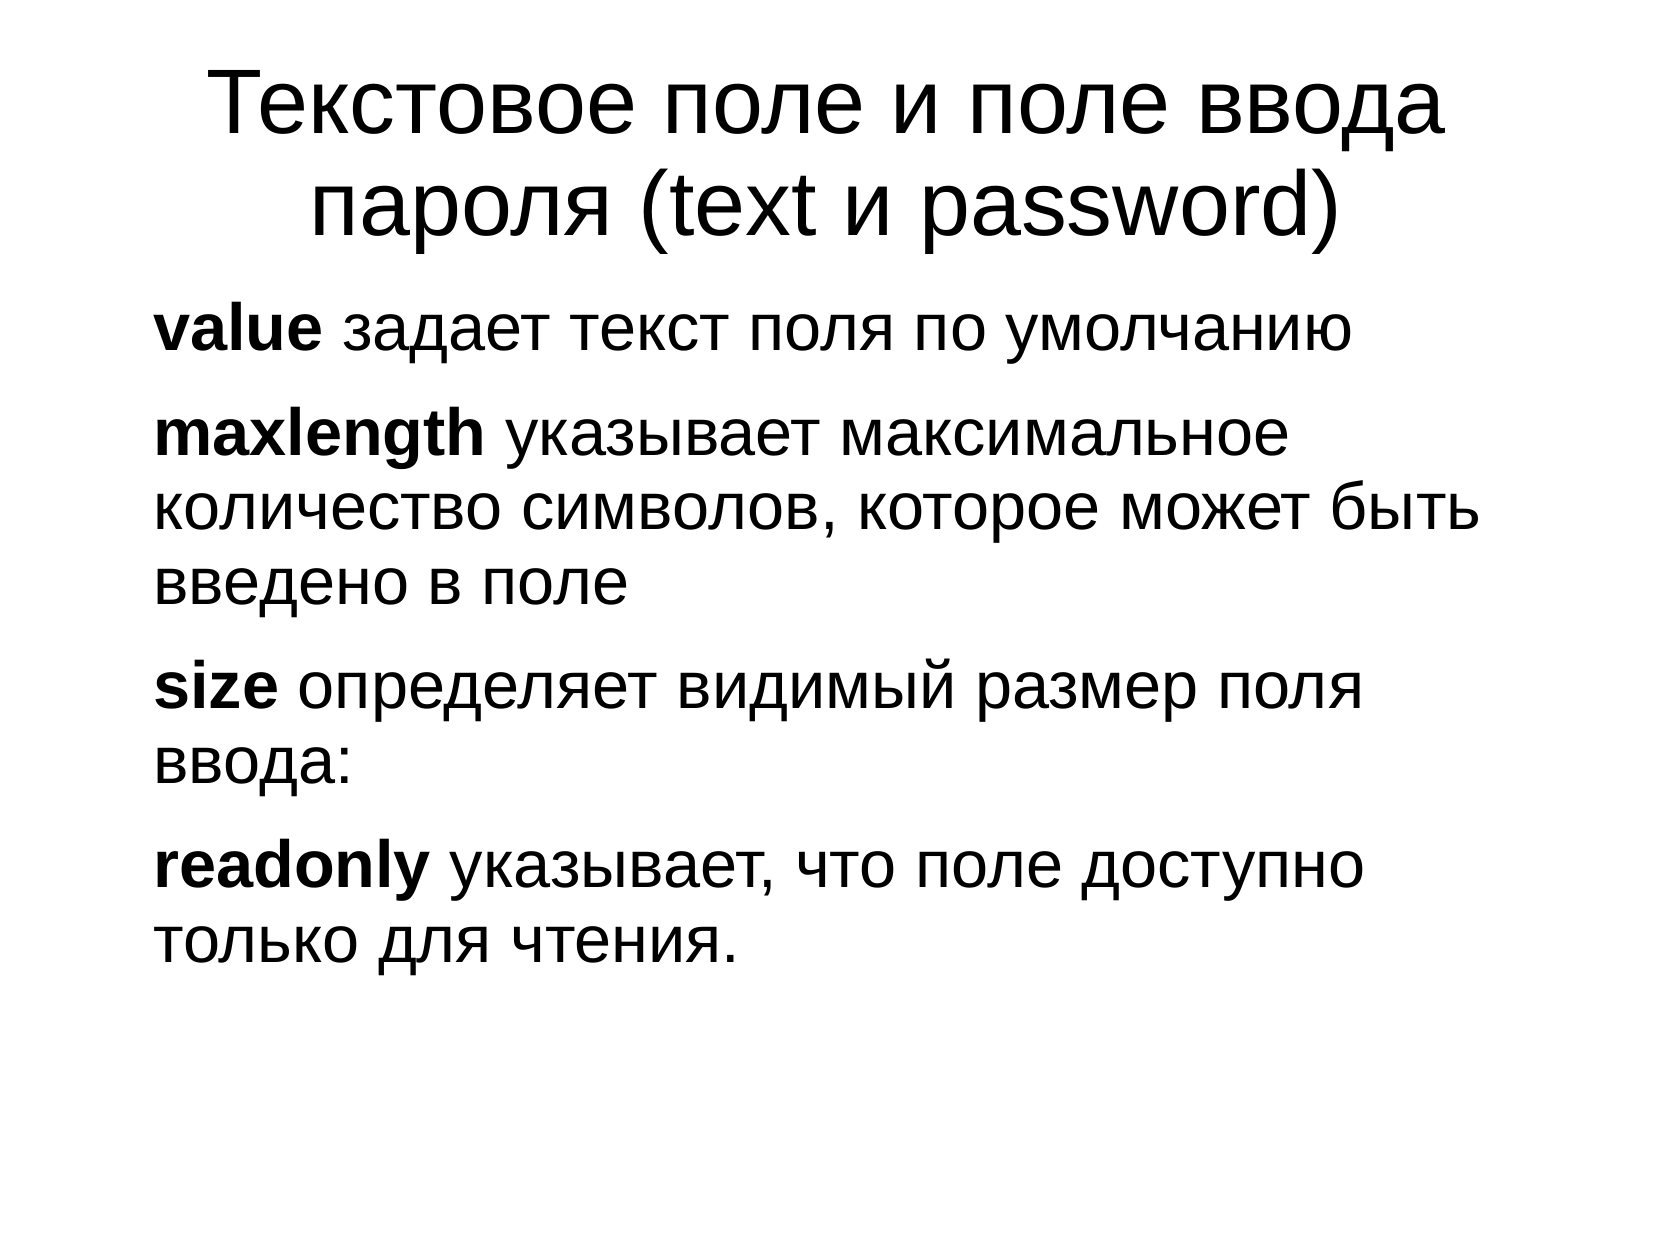

# Текстовое поле и поле ввода пароля (text и password)
value задает текст поля по умолчанию
maxlength указывает максимальное количество символов, которое может быть введено в поле
size определяет видимый размер поля ввода:
readonly указывает, что поле доступно только для чтения.